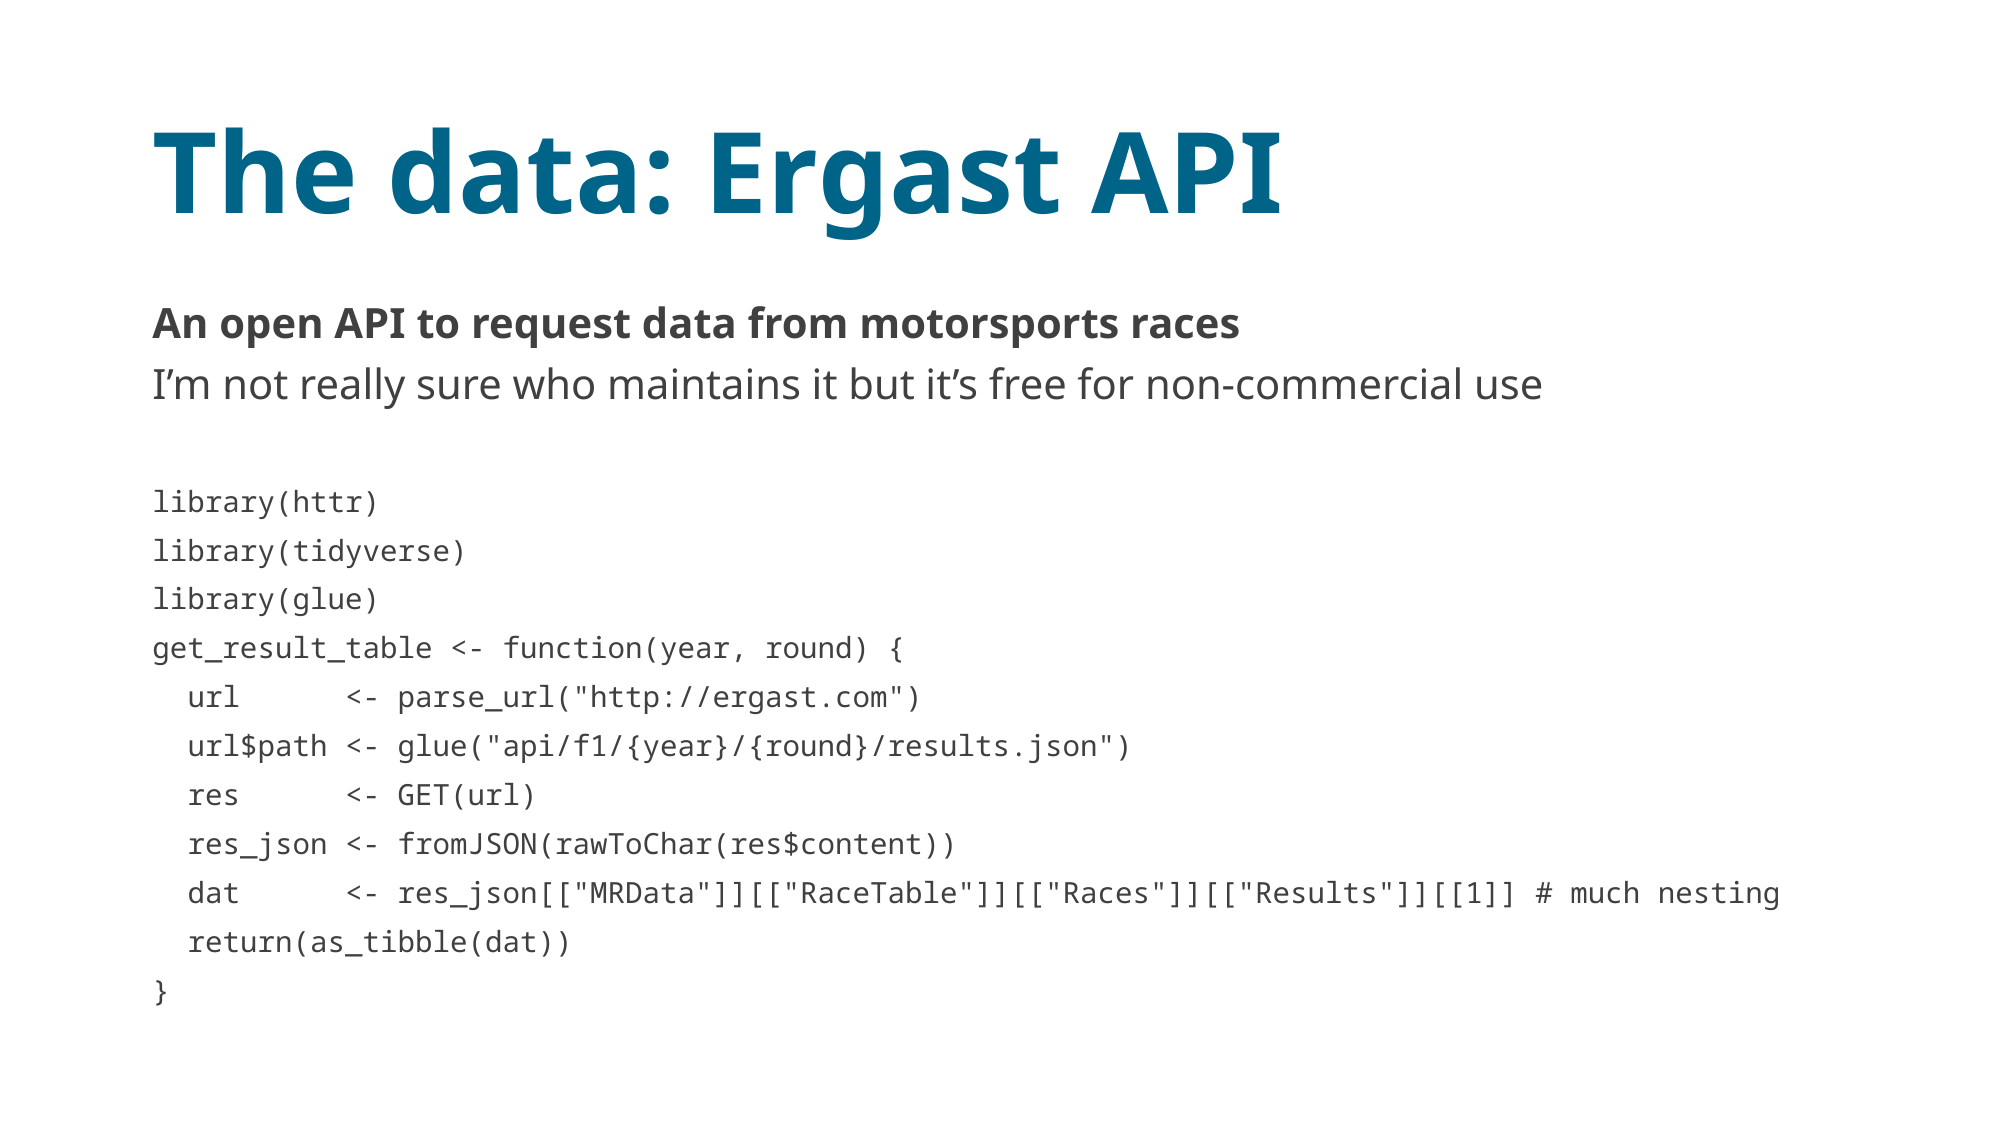

# The data: Ergast API
An open API to request data from motorsports races
I’m not really sure who maintains it but it’s free for non-commercial use
library(httr)
library(tidyverse)
library(glue)
get_result_table <- function(year, round) {
 url <- parse_url("http://ergast.com")
 url$path <- glue("api/f1/{year}/{round}/results.json")
 res <- GET(url)
 res_json <- fromJSON(rawToChar(res$content))
 dat <- res_json[["MRData"]][["RaceTable"]][["Races"]][["Results"]][[1]] # much nesting
 return(as_tibble(dat))
}